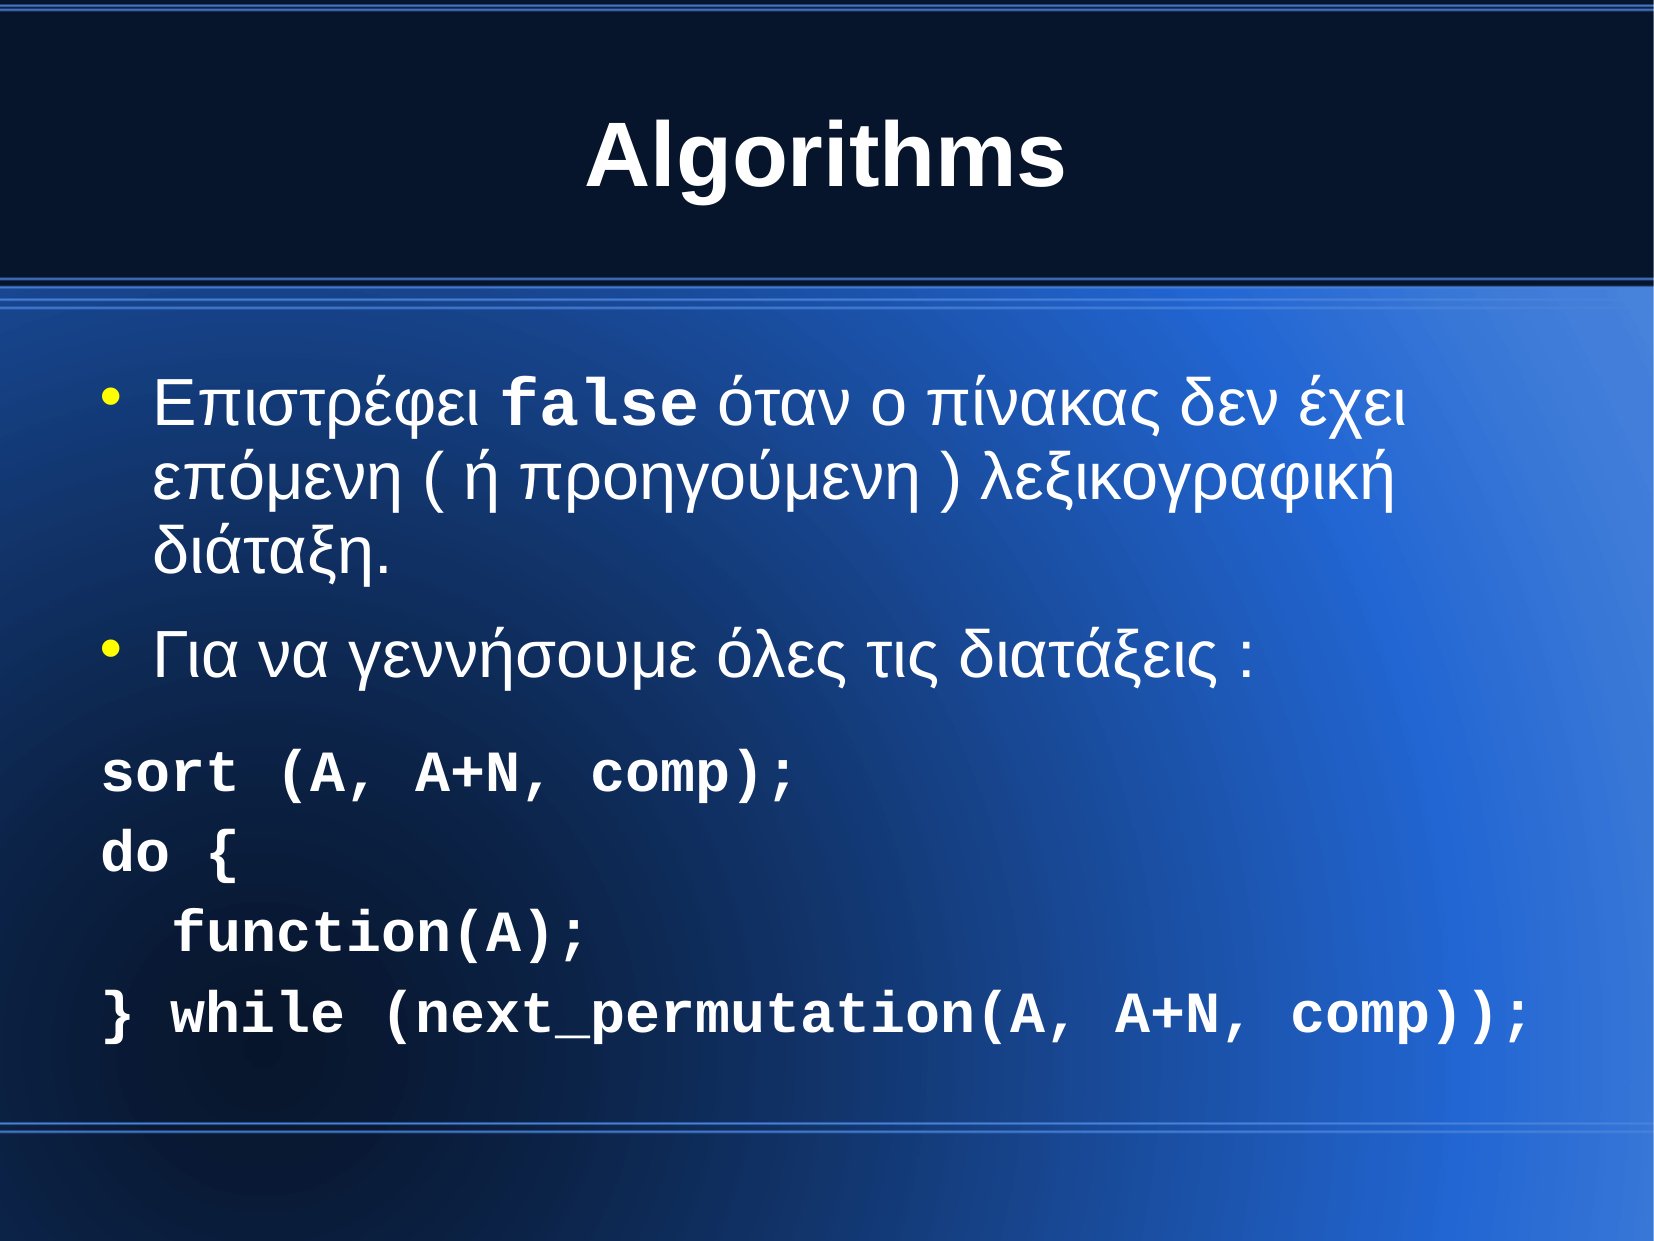

# Algorithms
Επιστρέφει false όταν ο πίνακας δεν έχει επόμενη ( ή προηγούμενη ) λεξικογραφική διάταξη.
Για να γεννήσουμε όλες τις διατάξεις :
sort (A, A+N, comp);
do {
	function(A);
} while (next_permutation(A, A+N, comp));